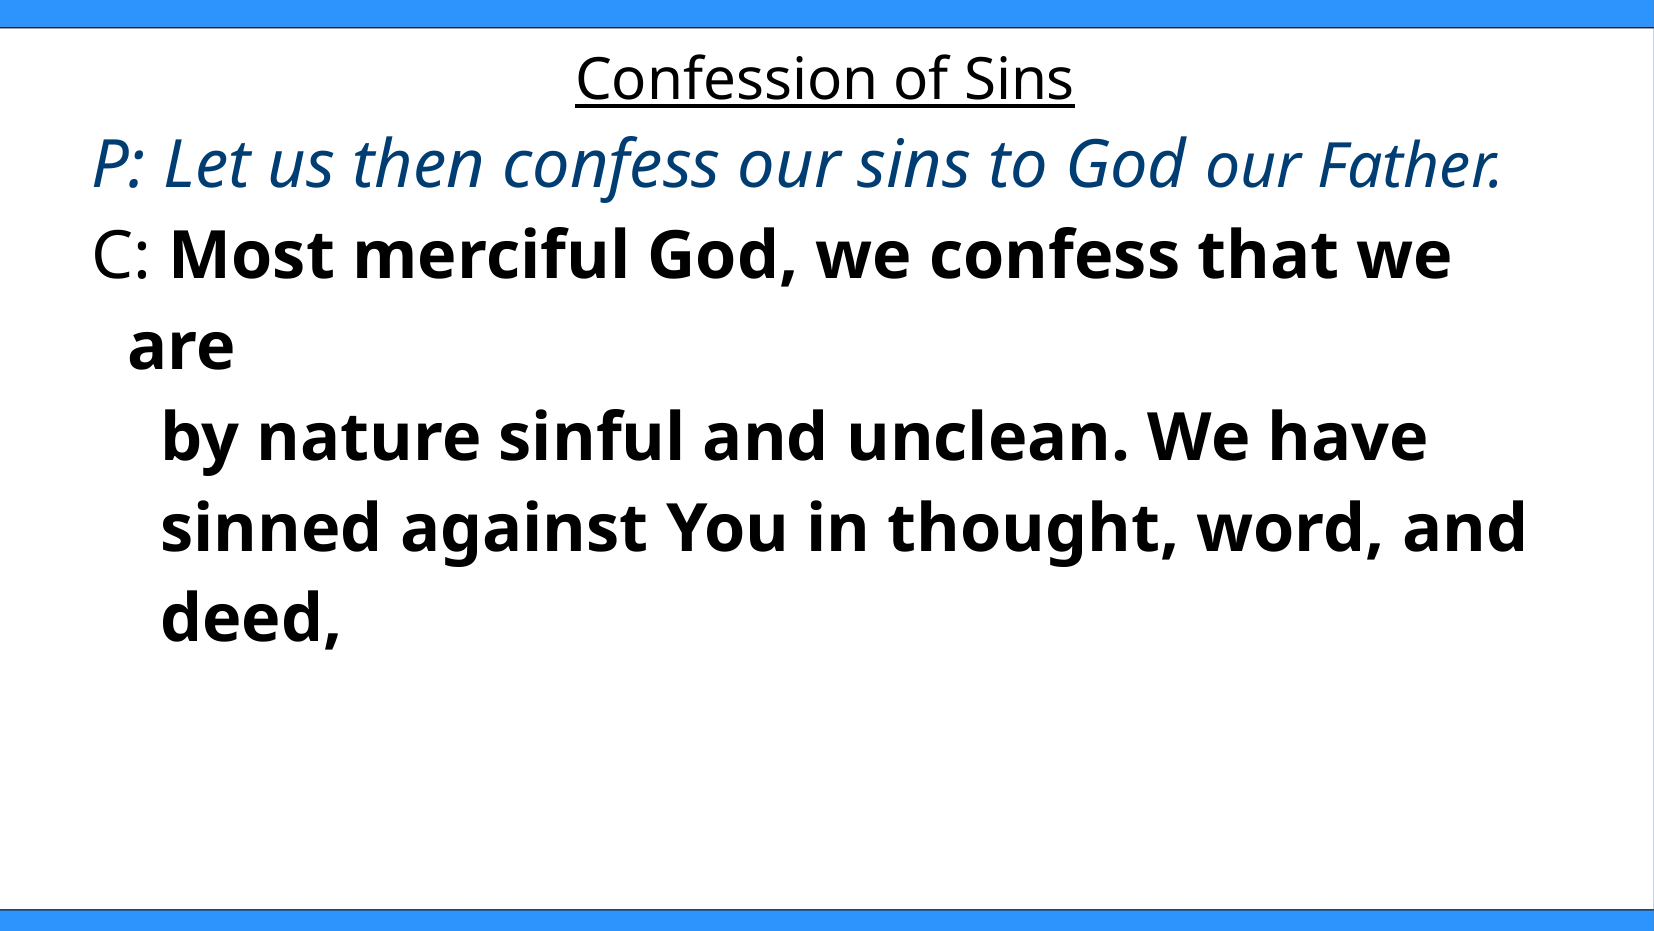

Confession of Sins
P: Let us then confess our sins to God our Father.
C: Most merciful God, we confess that we are
 by nature sinful and unclean. We have
 sinned against You in thought, word, and
 deed,